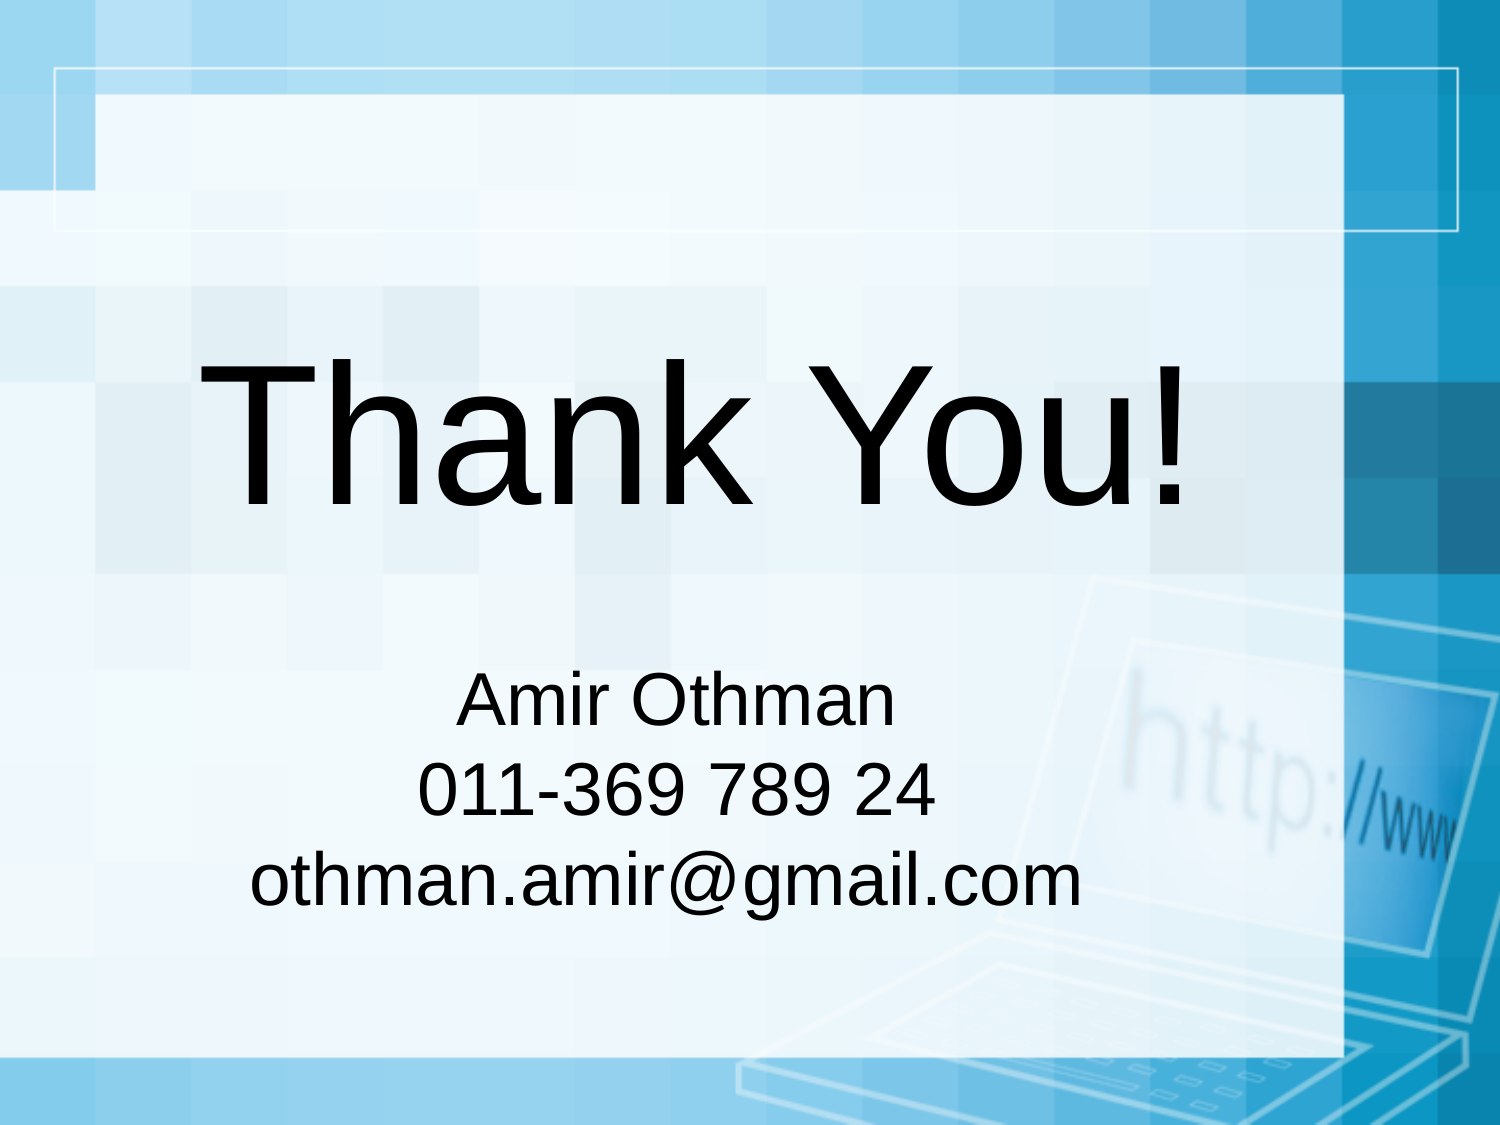

# Thank You!
Amir Othman
011-369 789 24
othman.amir@gmail.com